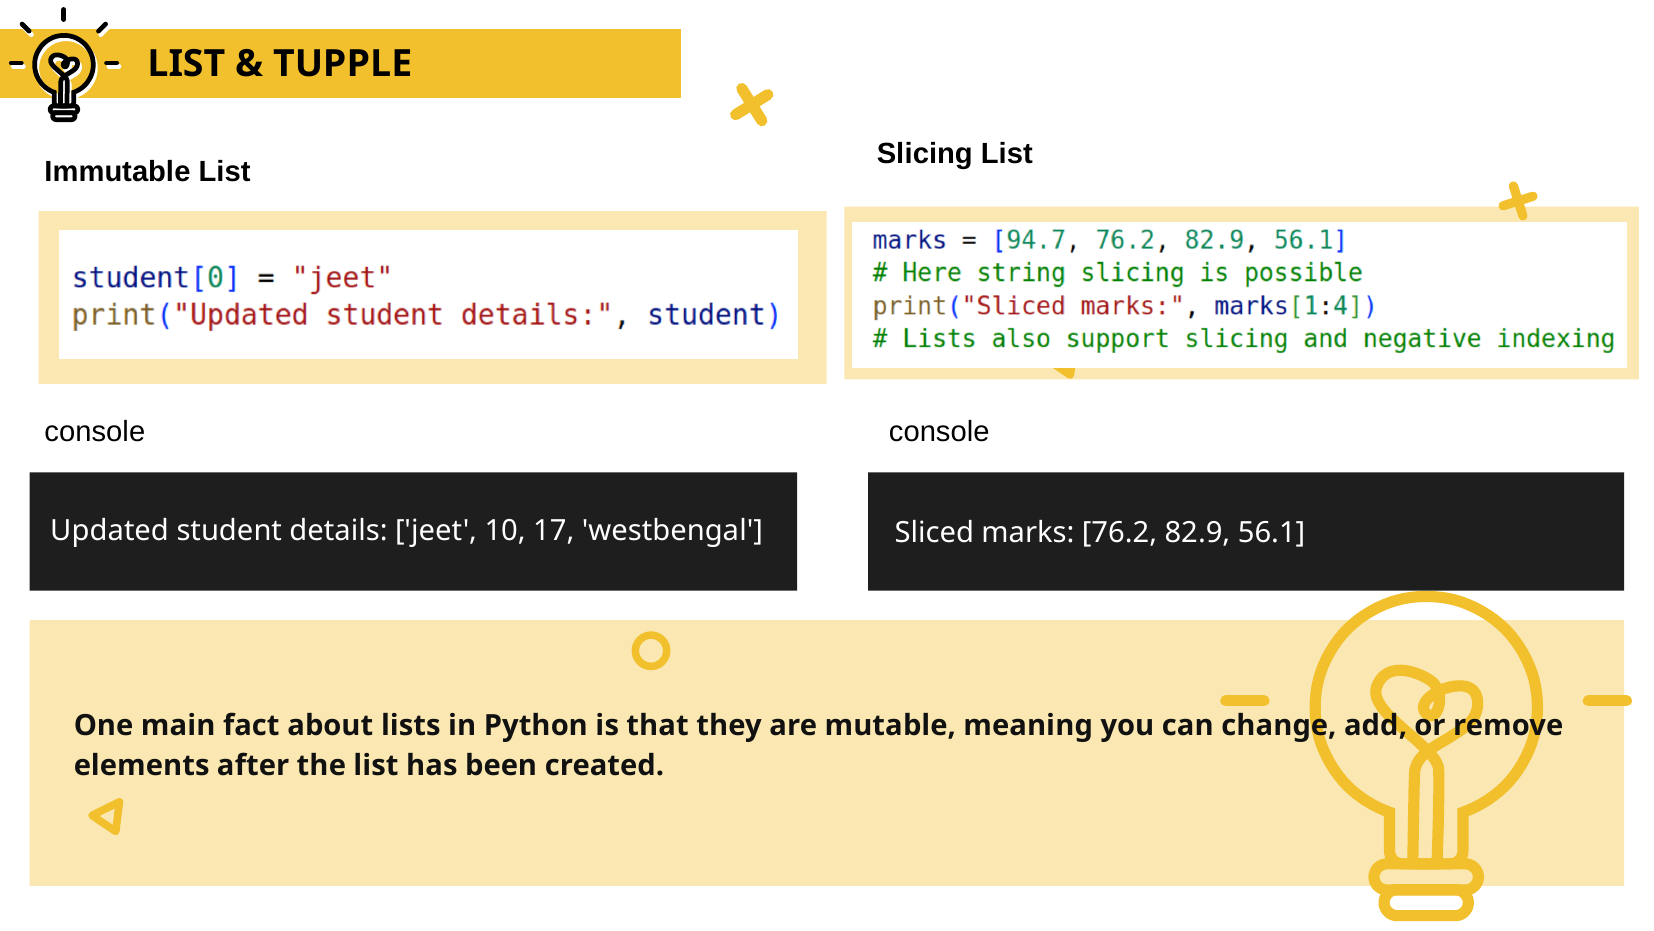

# LIST & TUPPLE
Slicing List
Immutable List
console
console
Updated student details: ['jeet', 10, 17, 'westbengal']
Sliced marks: [76.2, 82.9, 56.1]
One main fact about lists in Python is that they are mutable, meaning you can change, add, or remove elements after the list has been created.